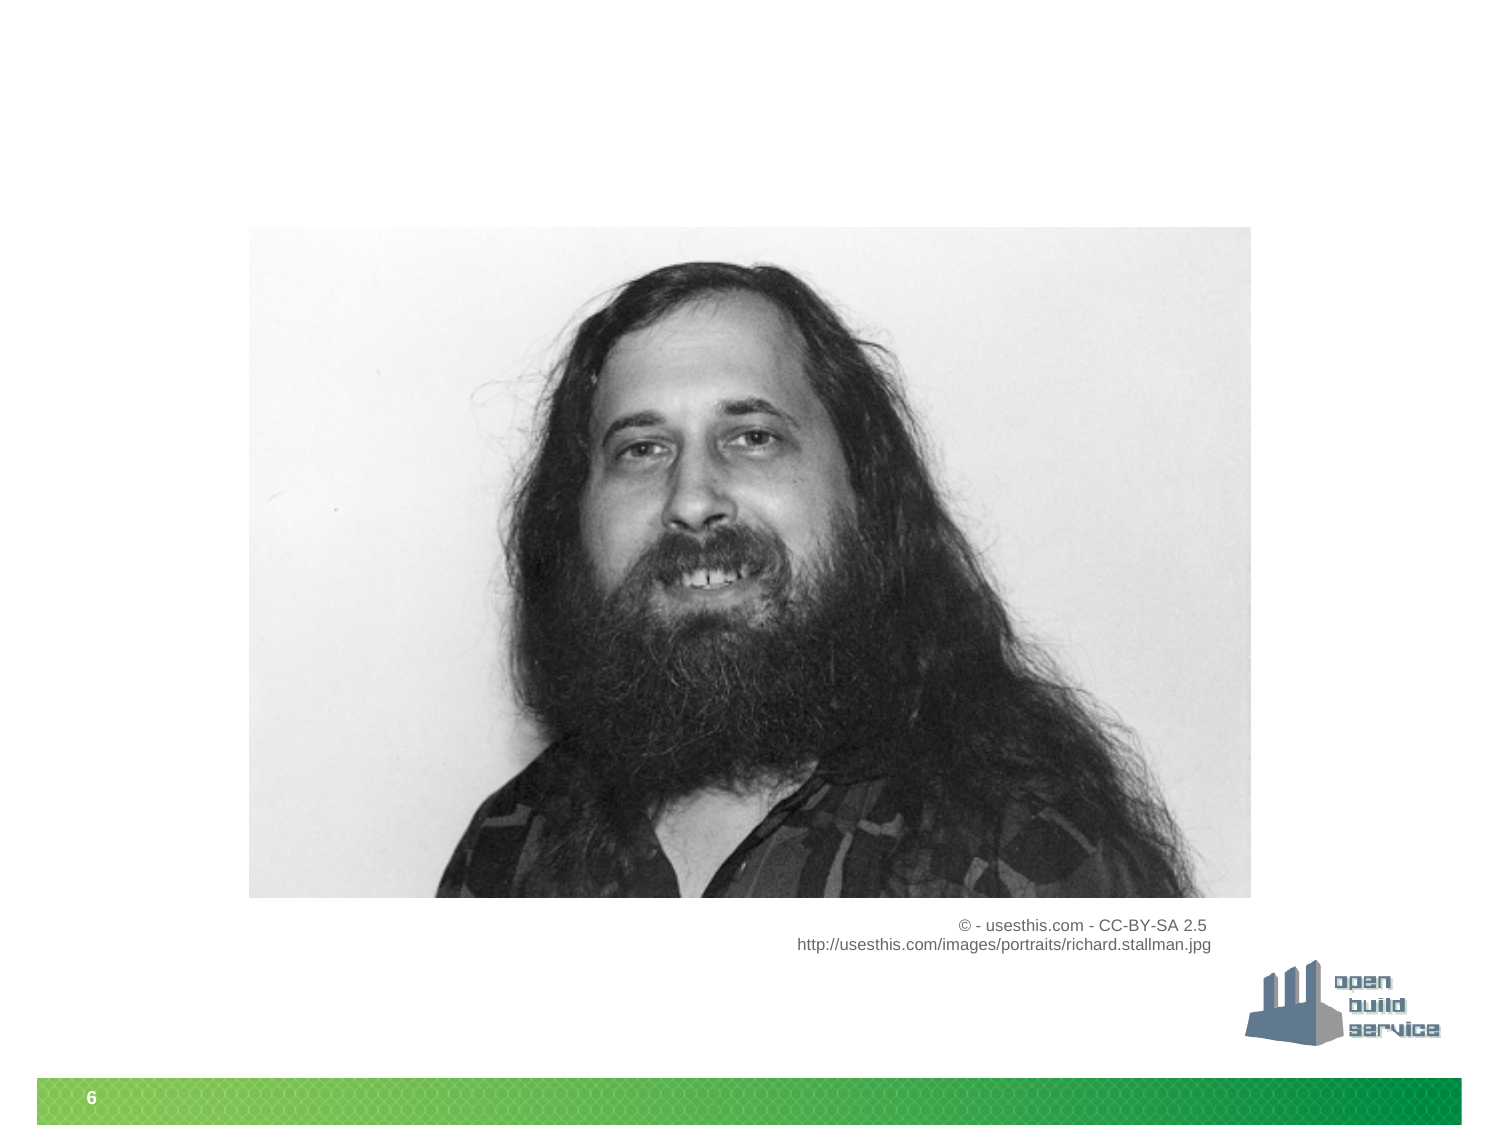

© - usesthis.com - CC-BY-SA 2.5
http://usesthis.com/images/portraits/richard.stallman.jpg